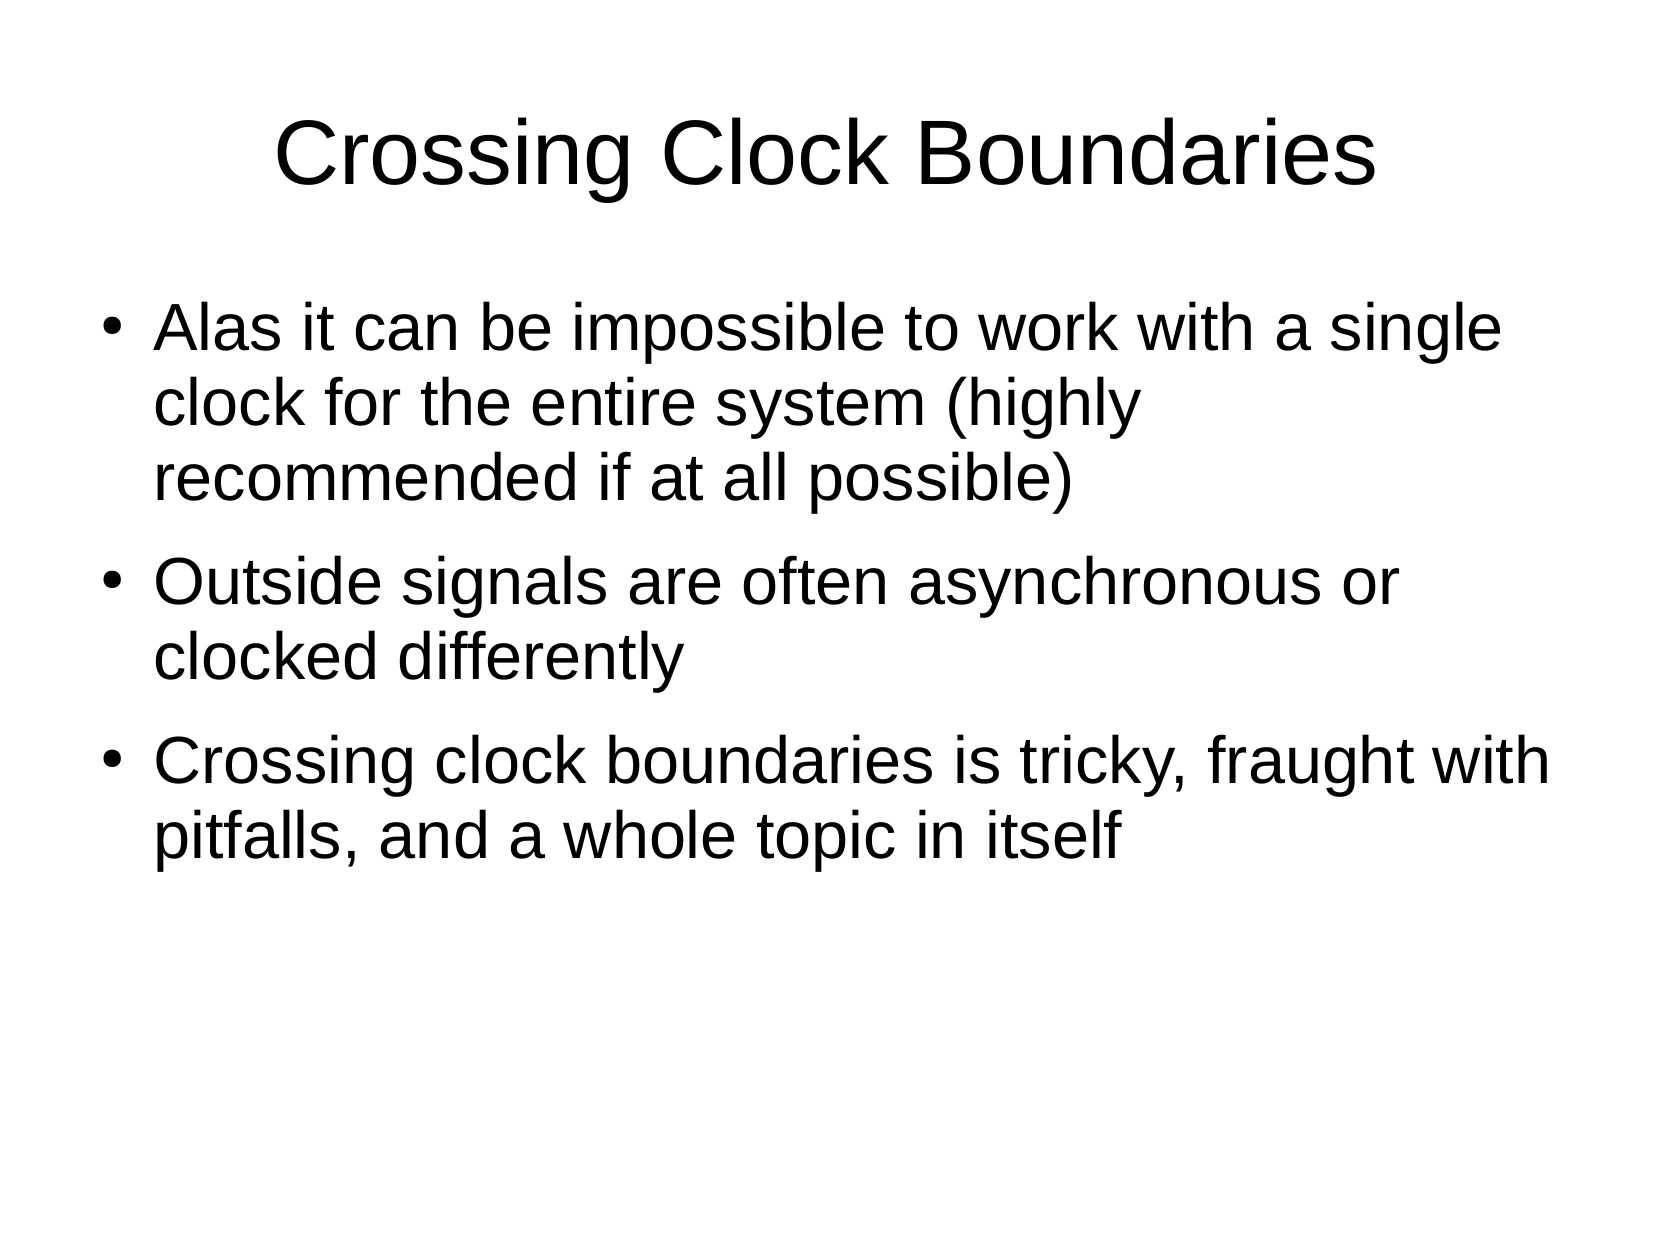

# Crossing Clock Boundaries
Alas it can be impossible to work with a single clock for the entire system (highly recommended if at all possible)
Outside signals are often asynchronous or clocked differently
Crossing clock boundaries is tricky, fraught with pitfalls, and a whole topic in itself